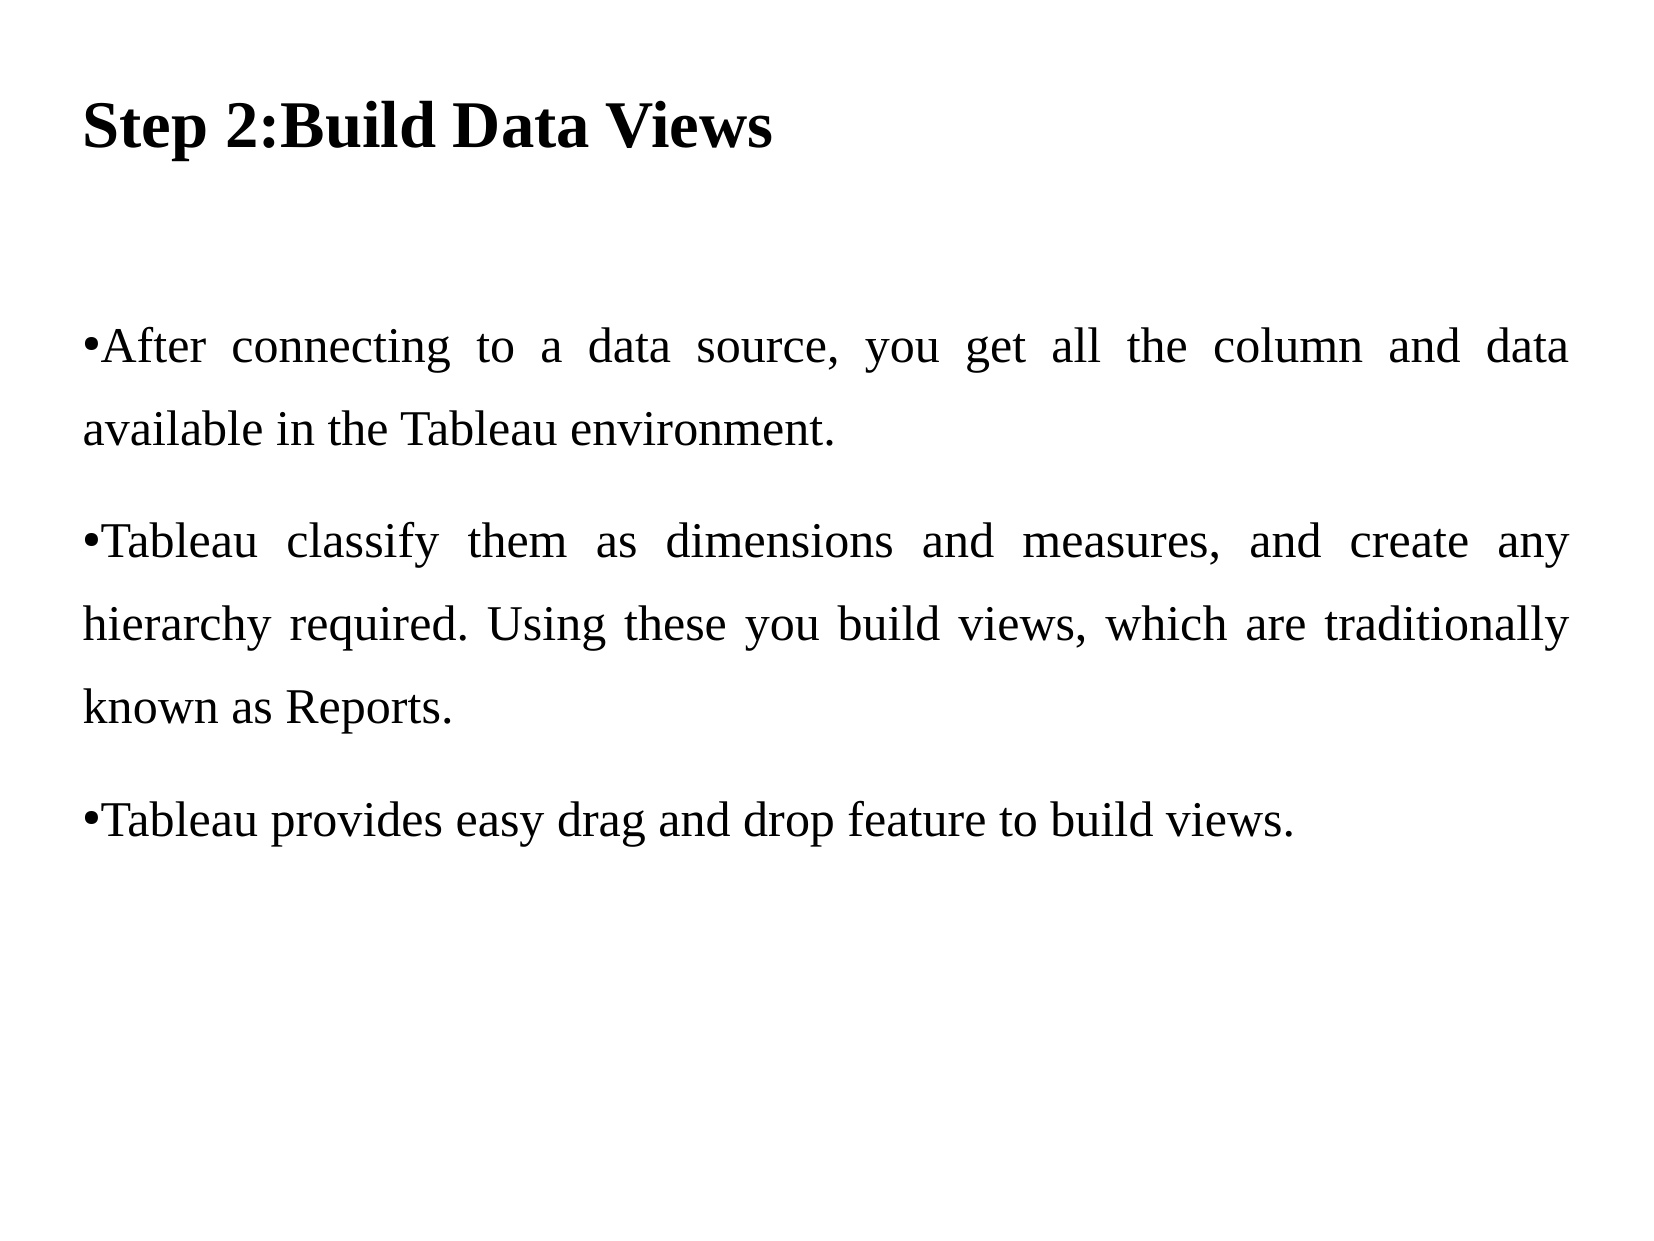

# Step 2:Build Data Views
After connecting to a data source, you get all the column and data available in the Tableau environment.
Tableau classify them as dimensions and measures, and create any hierarchy required. Using these you build views, which are traditionally known as Reports.
Tableau provides easy drag and drop feature to build views.